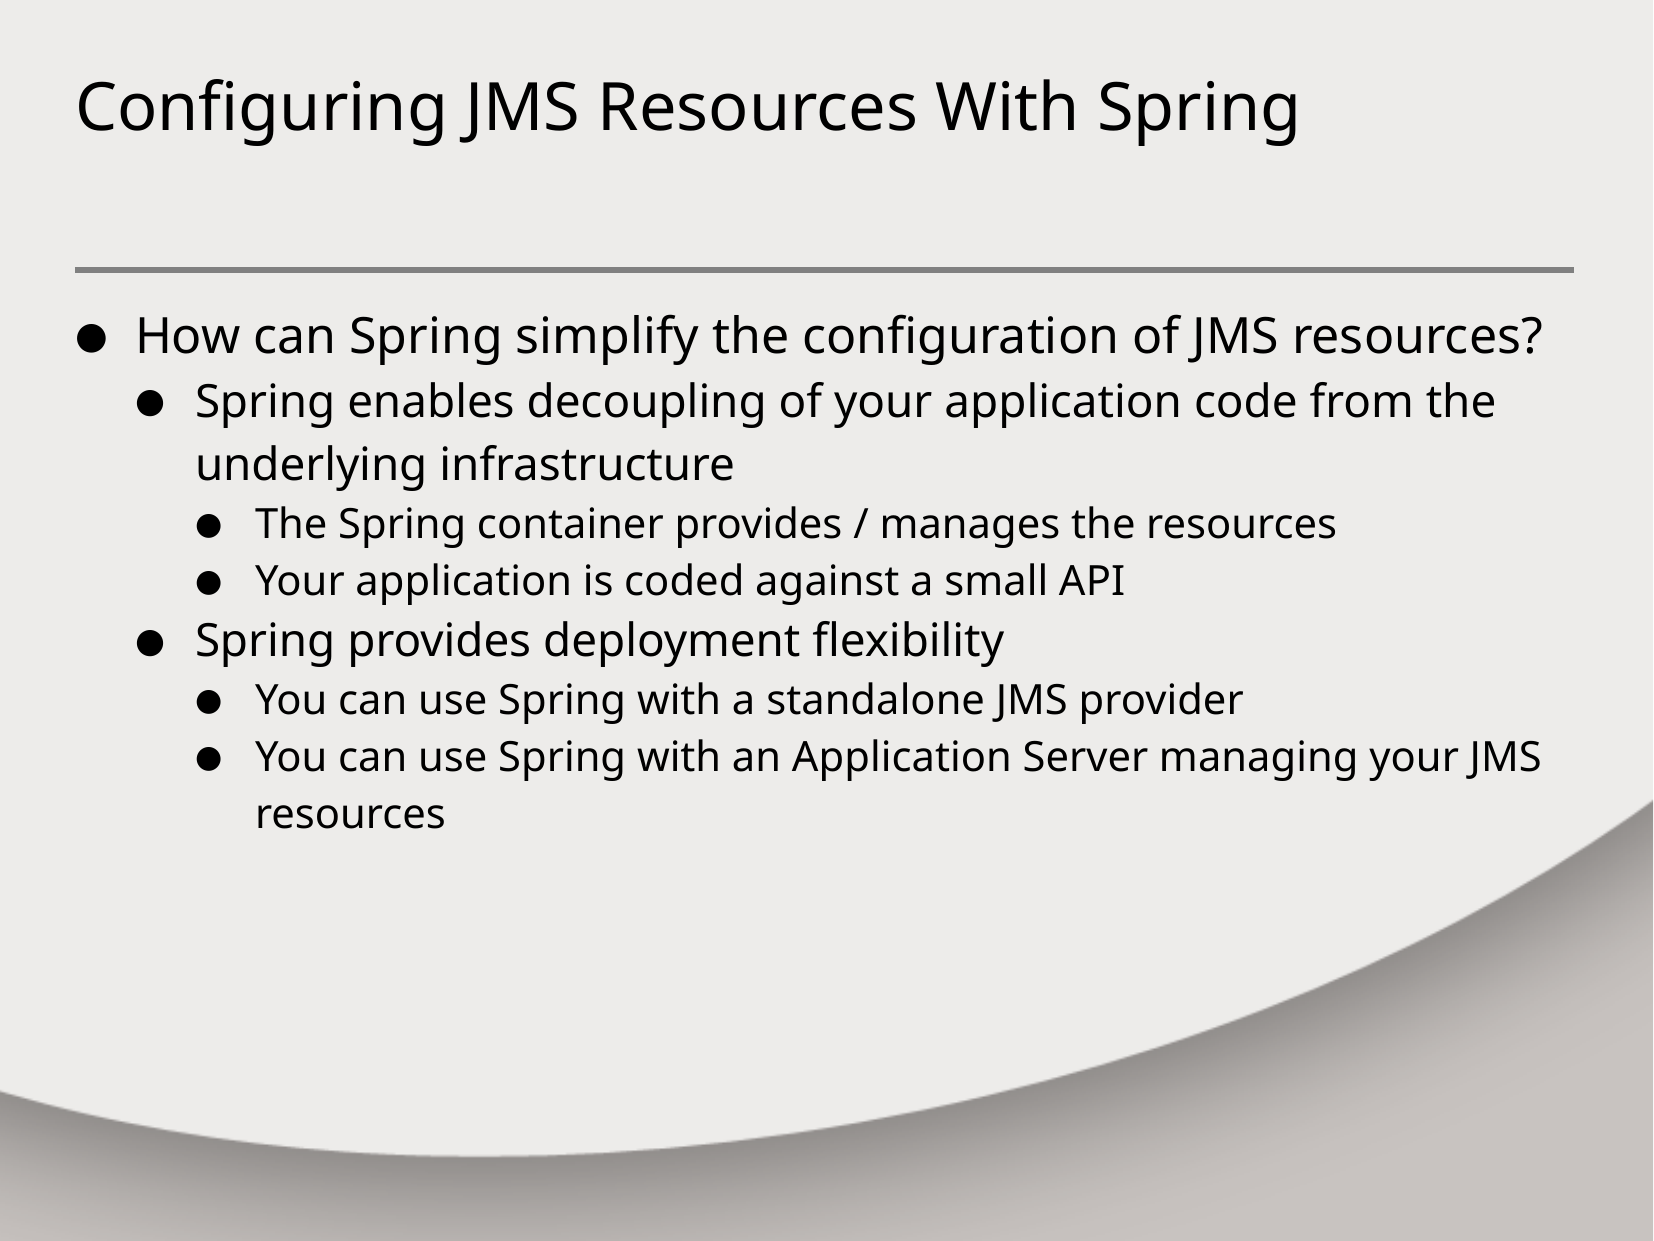

# Configuring JMS Resources With Spring
How can Spring simplify the configuration of JMS resources?
Spring enables decoupling of your application code from the underlying infrastructure
The Spring container provides / manages the resources
Your application is coded against a small API
Spring provides deployment flexibility
You can use Spring with a standalone JMS provider
You can use Spring with an Application Server managing your JMS resources